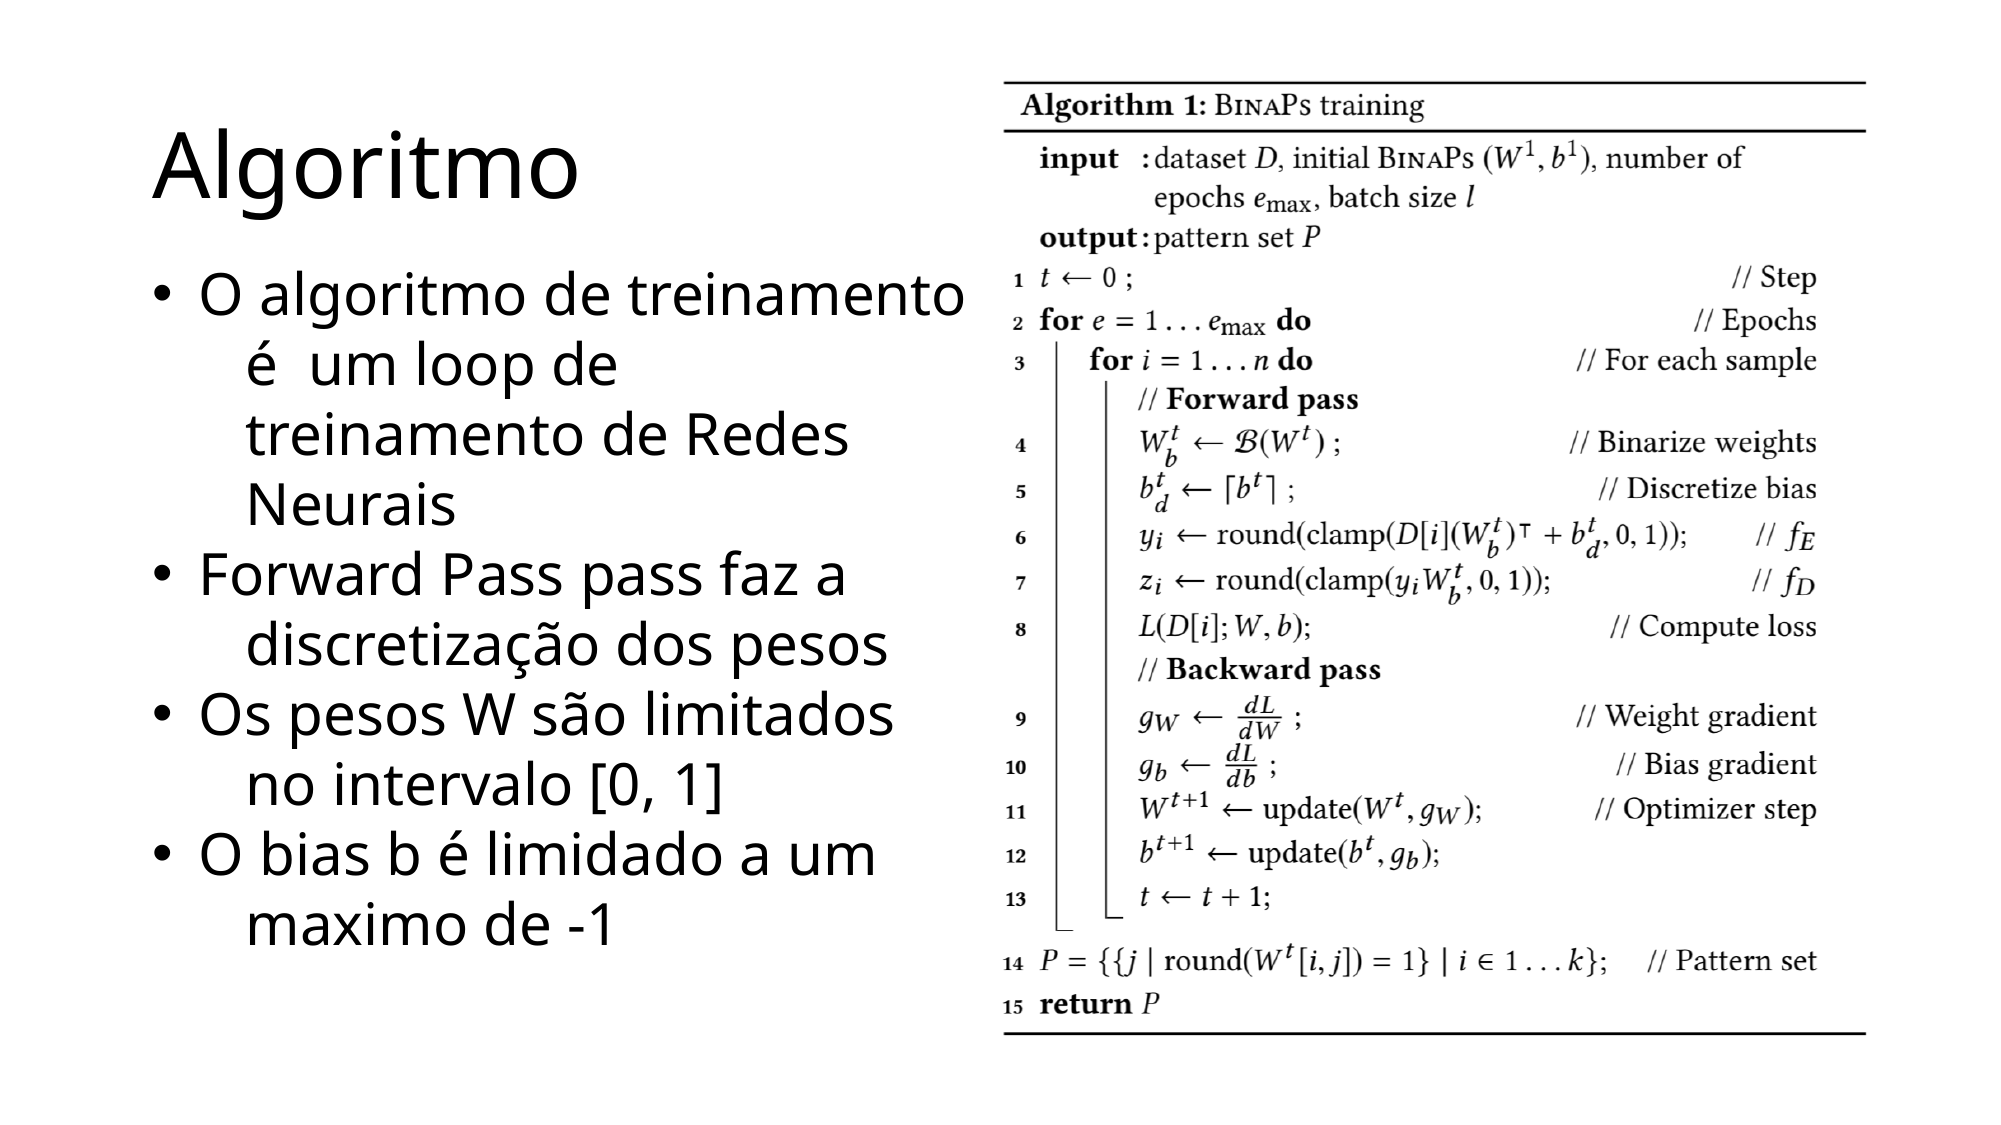

# Algoritmo
O algoritmo de treinamento é  um loop de treinamento de Redes Neurais
Forward Pass pass faz a discretização dos pesos
Os pesos W são limitados no intervalo [0, 1]
O bias b é limidado a um maximo de -1